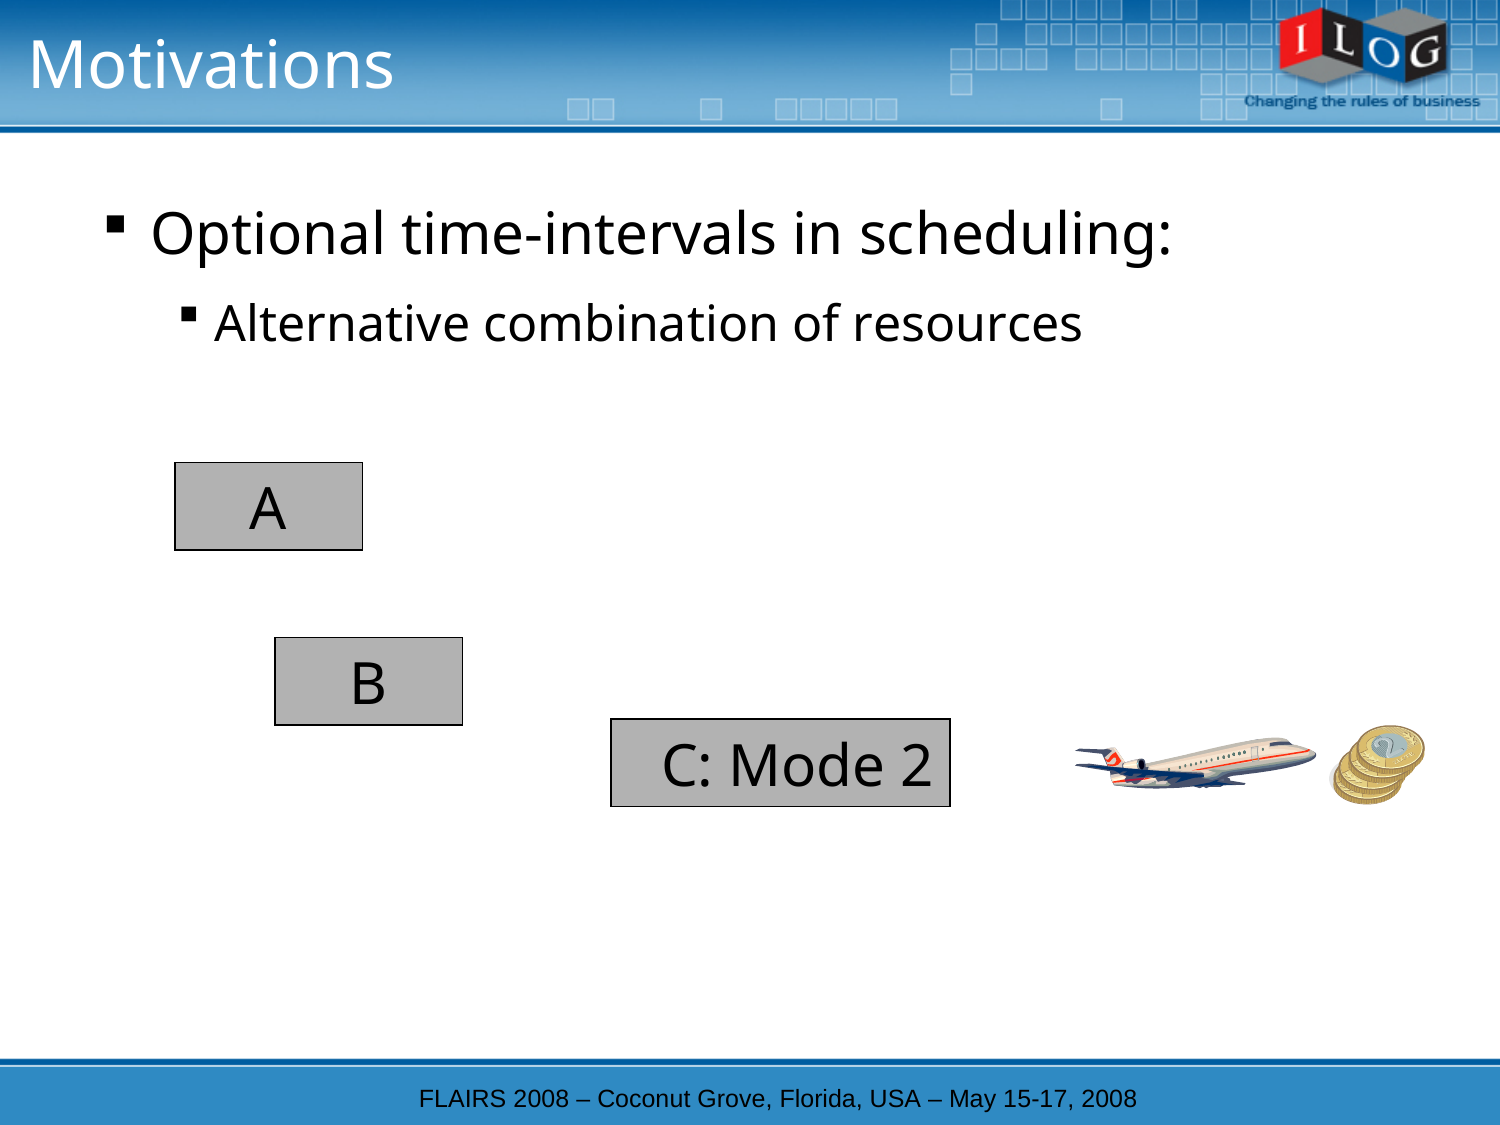

# Motivations
Optional time-intervals in scheduling:
Alternative combination of resources
A
B
C: Mode 2
C: Mode 2
12
© ILOG, All rights reserved